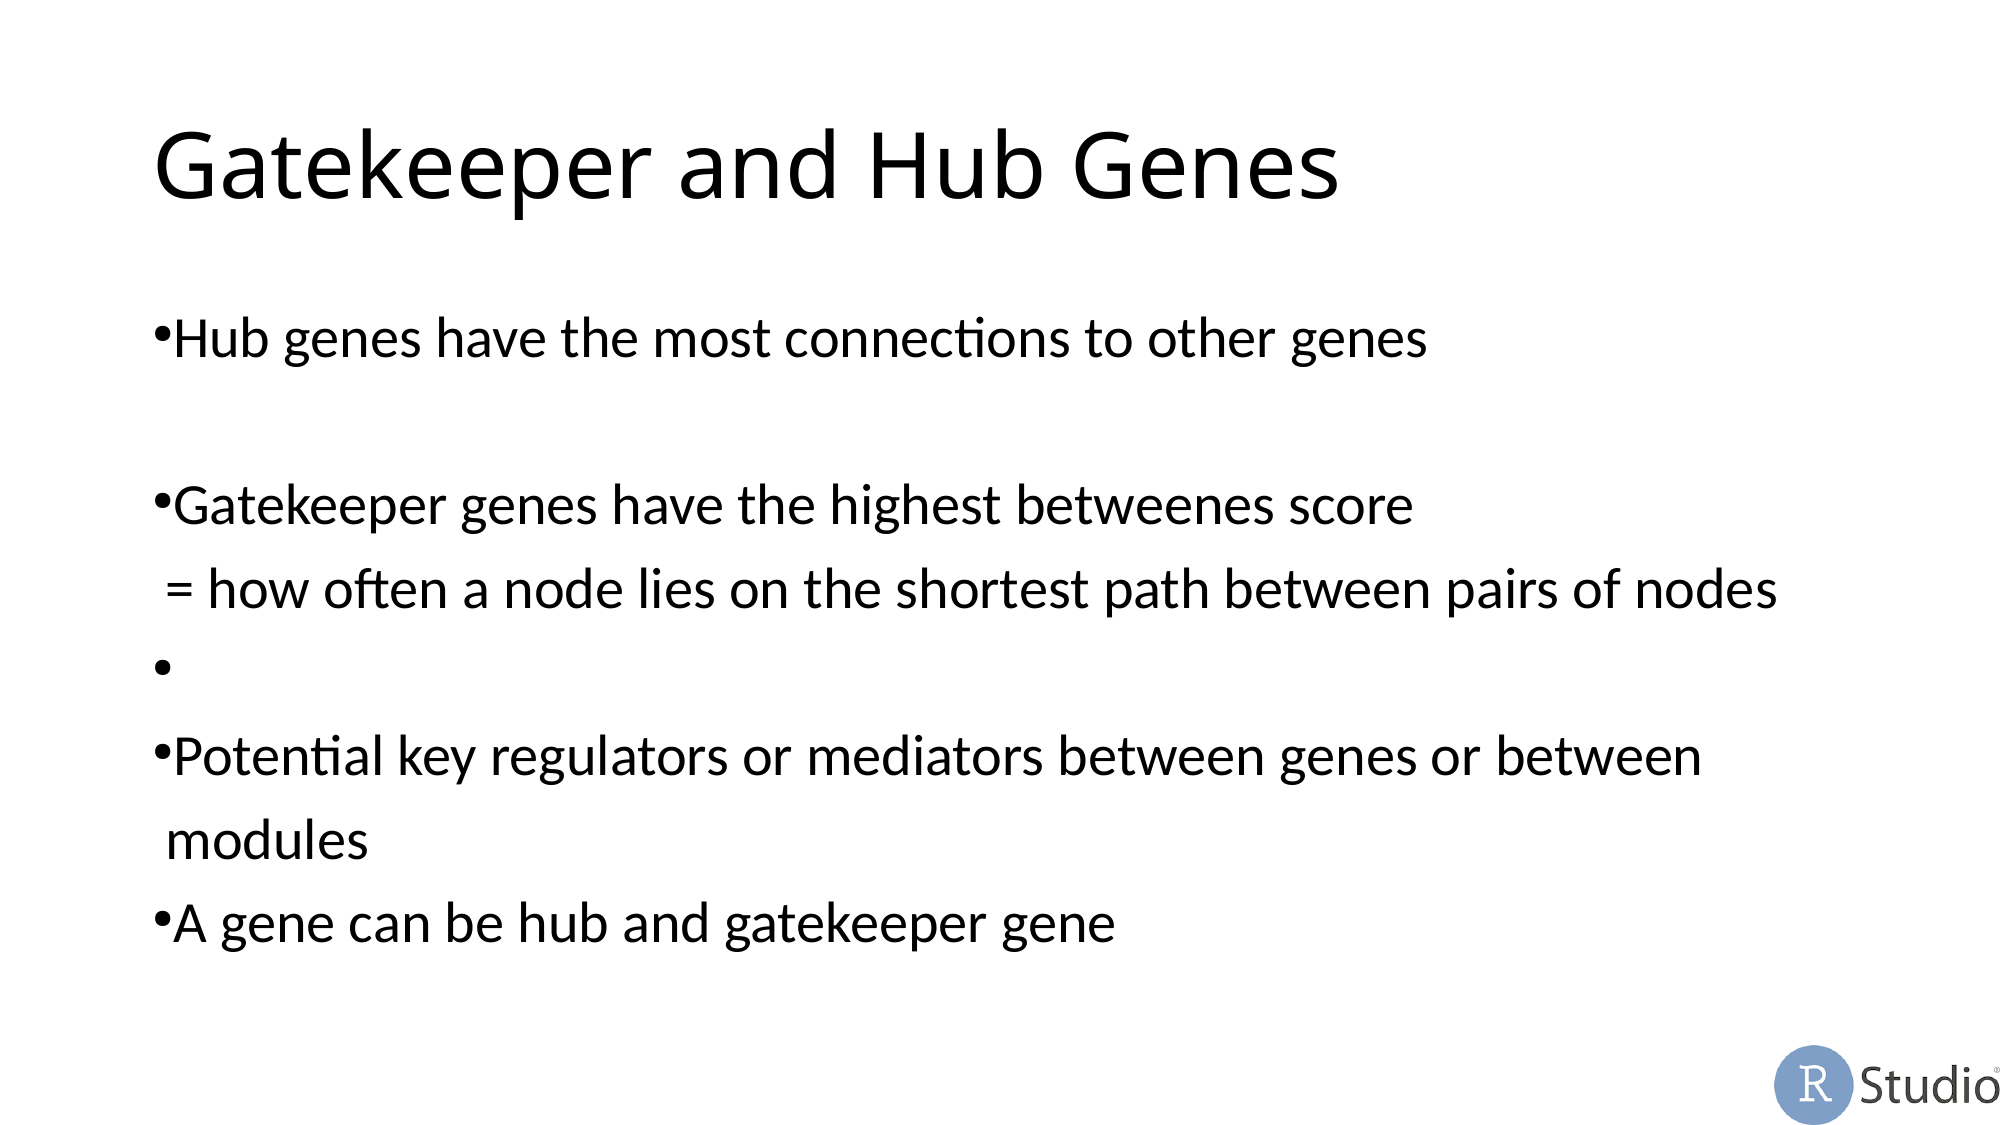

# Gatekeeper and Hub Genes
Hub genes have the most connections to other genes
Gatekeeper genes have the highest betweenes score
 = how often a node lies on the shortest path between pairs of nodes
Potential key regulators or mediators between genes or between
 modules
A gene can be hub and gatekeeper gene